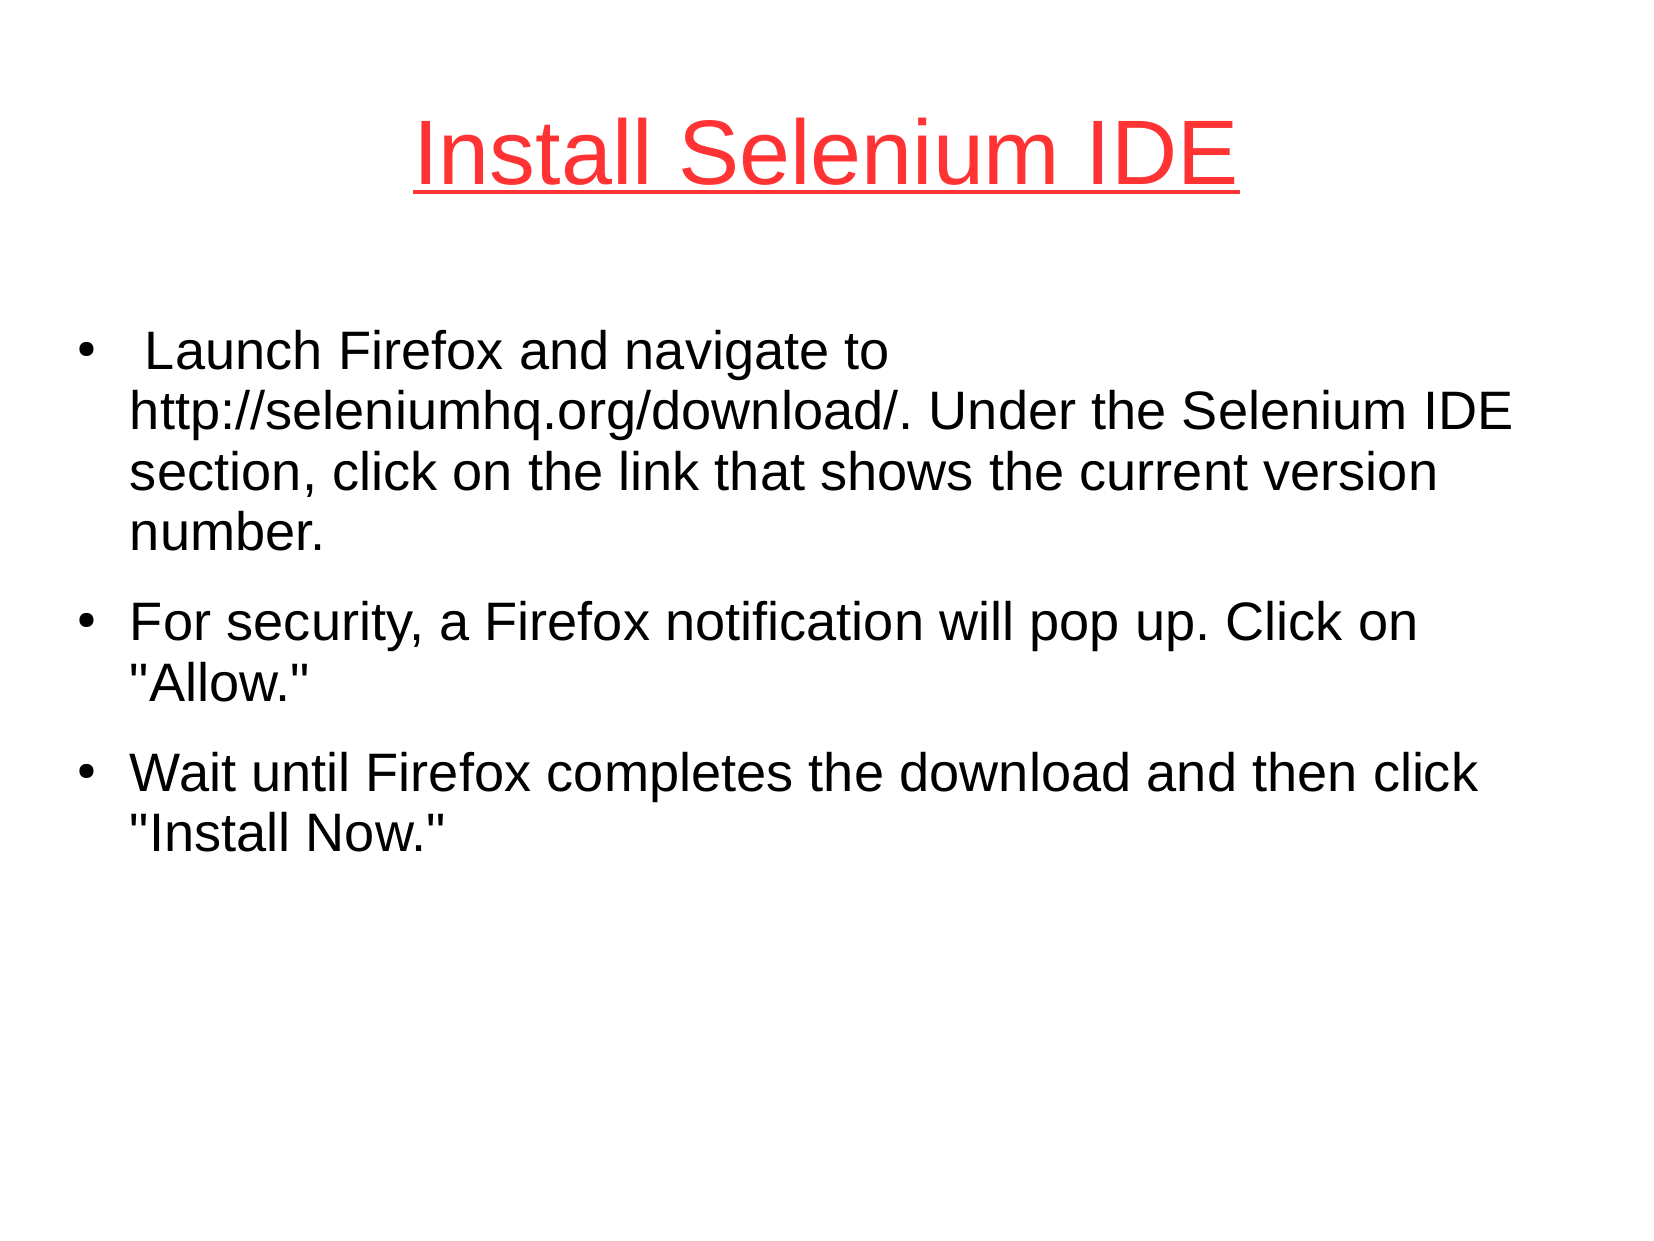

# Install Selenium IDE
 Launch Firefox and navigate to http://seleniumhq.org/download/. Under the Selenium IDE section, click on the link that shows the current version number.
For security, a Firefox notification will pop up. Click on "Allow."
Wait until Firefox completes the download and then click "Install Now."